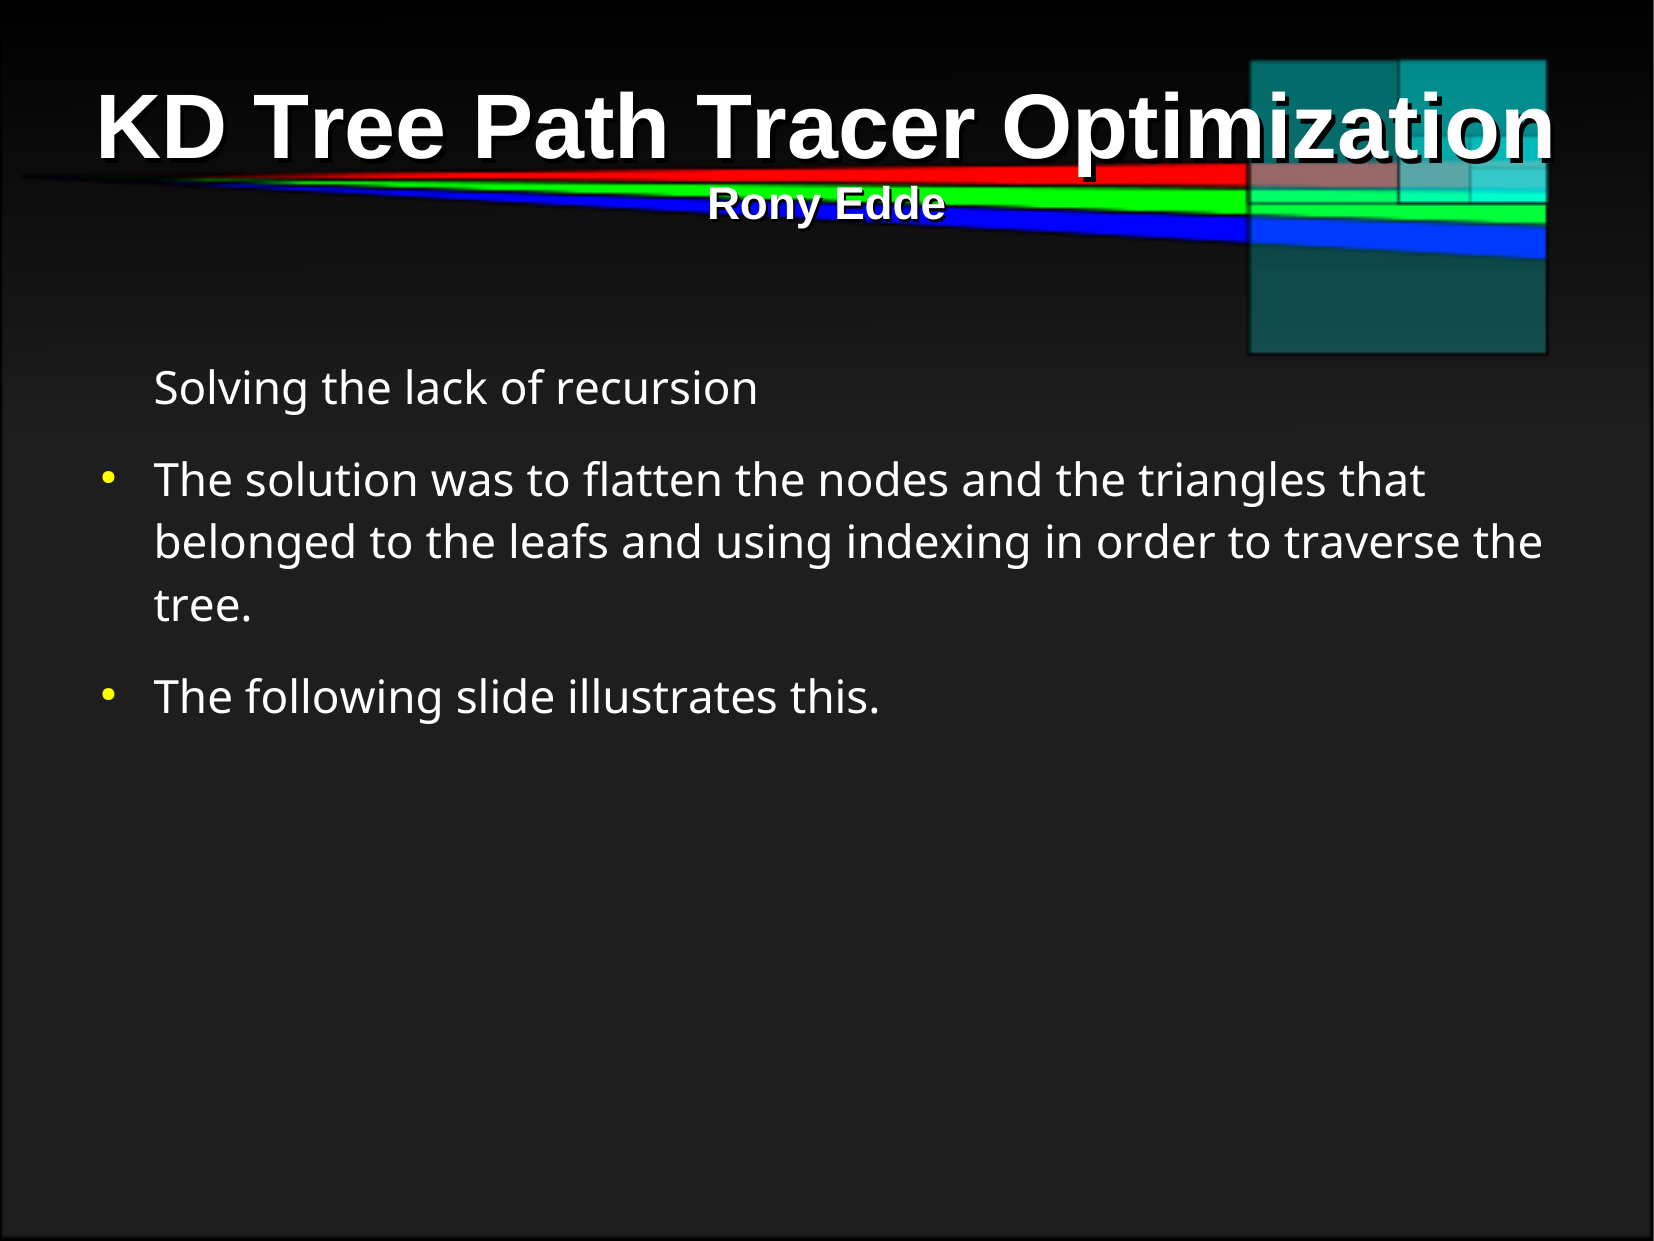

KD Tree Path Tracer Optimization
Rony Edde
# Solving the lack of recursion
The solution was to flatten the nodes and the triangles that belonged to the leafs and using indexing in order to traverse the tree.
The following slide illustrates this.